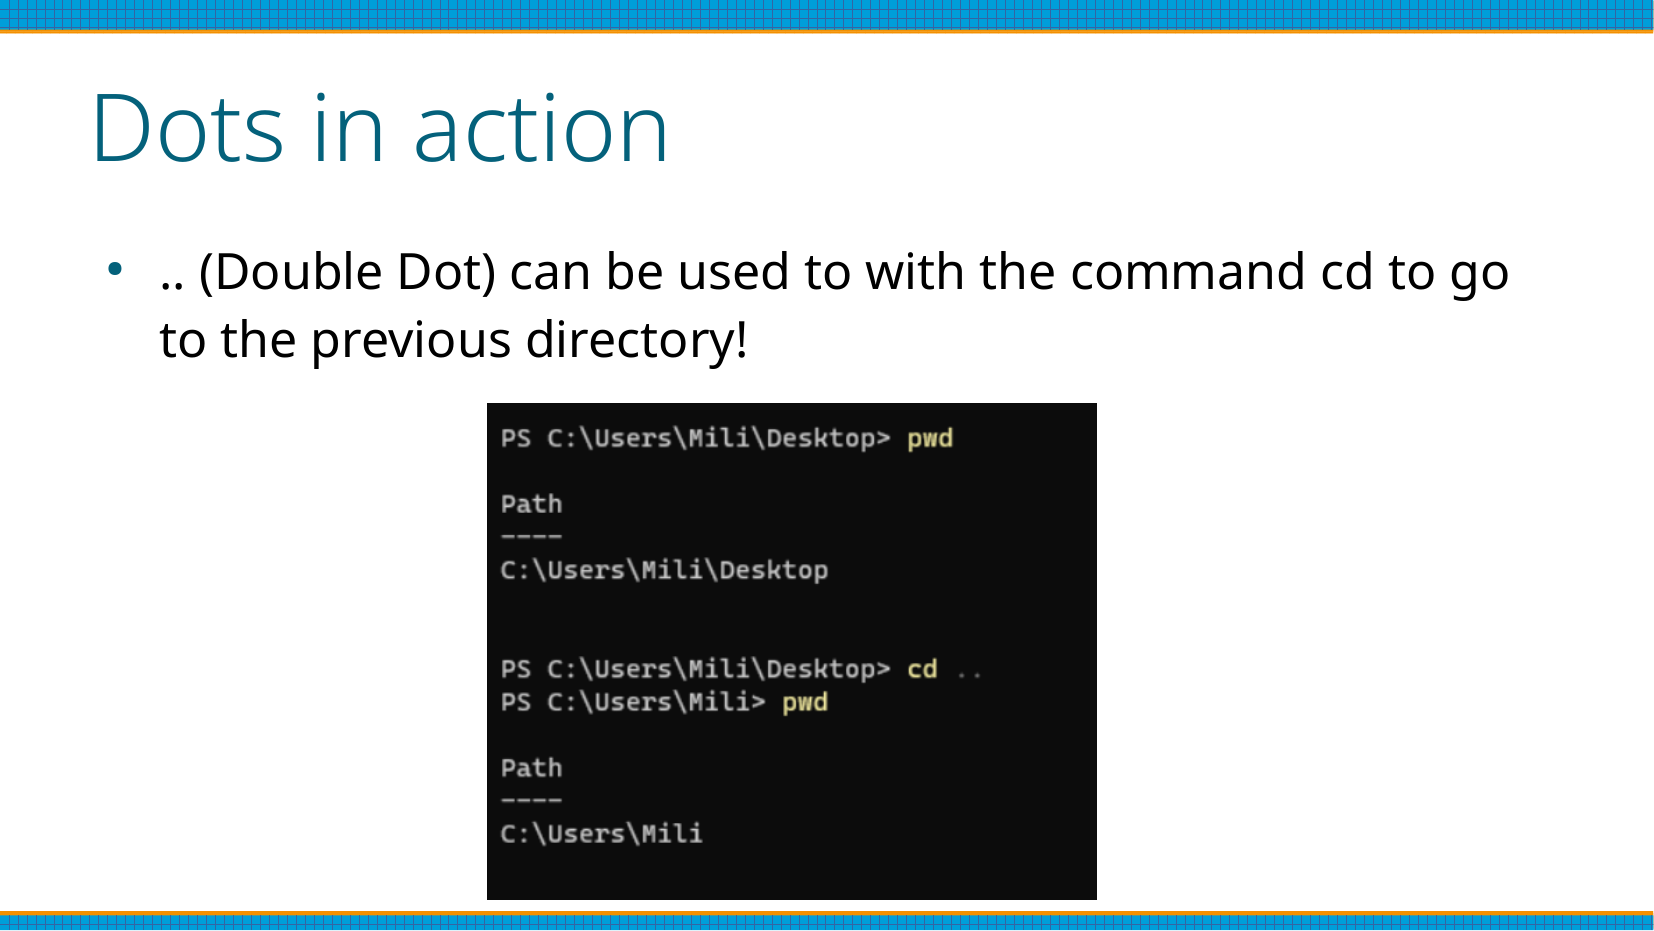

# Dots in action
.. (Double Dot) can be used to with the command cd to go to the previous directory!